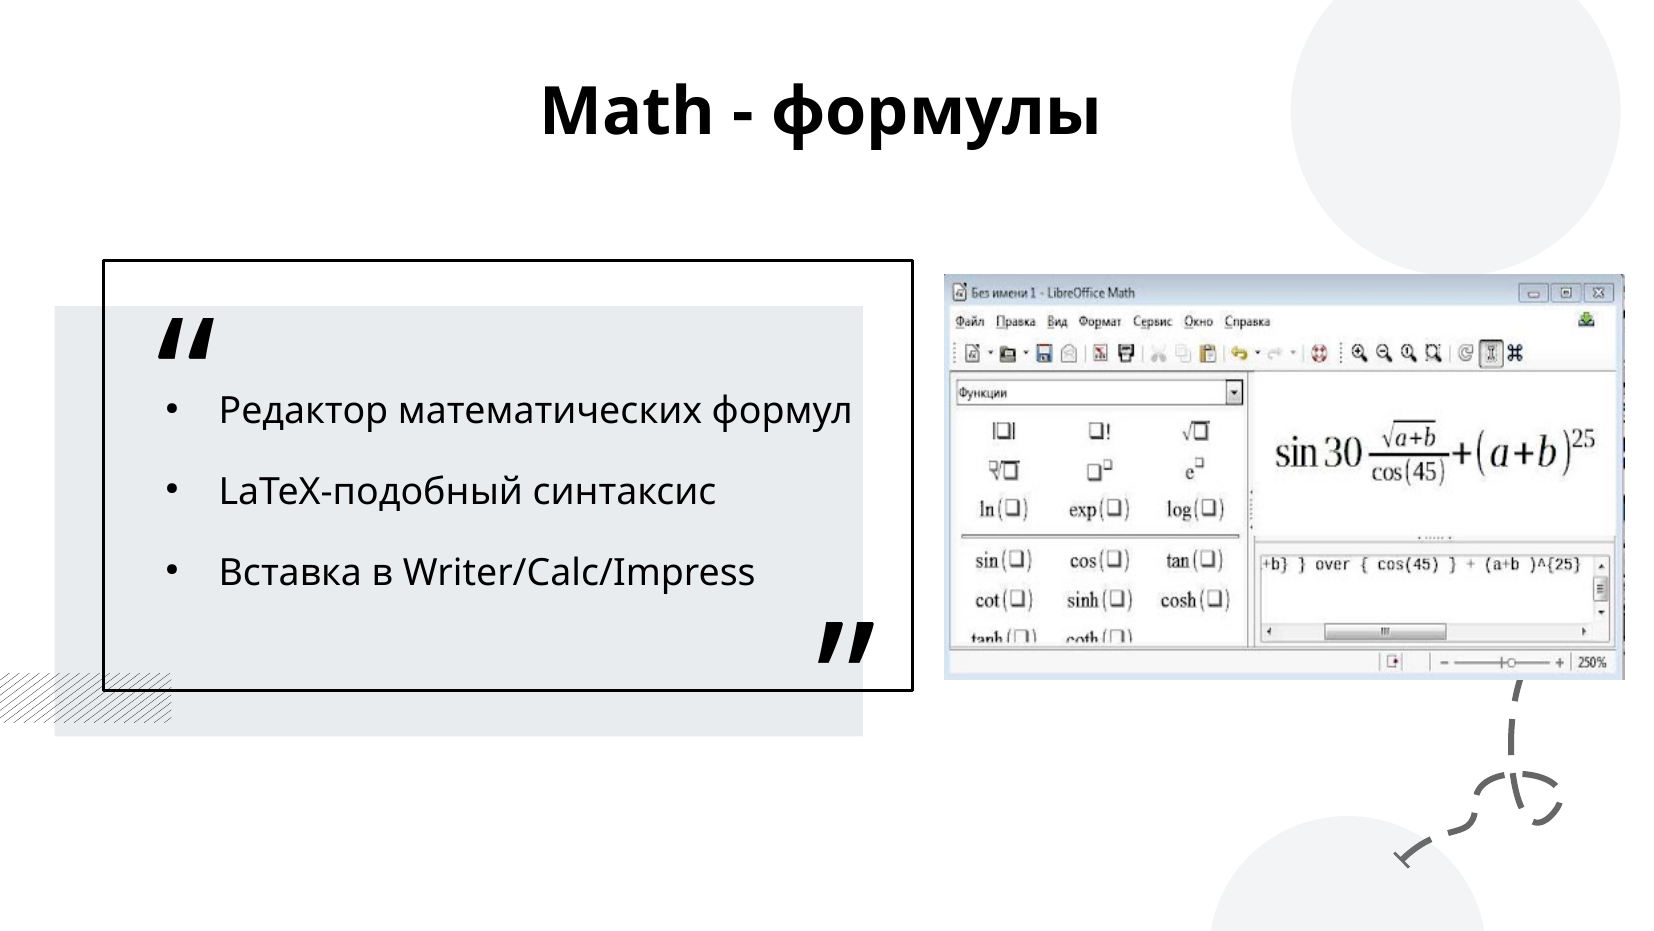

# Math - формулы
Редактор математических формул
LaTeX-подобный синтаксис
Вставка в Writer/Calc/Impress